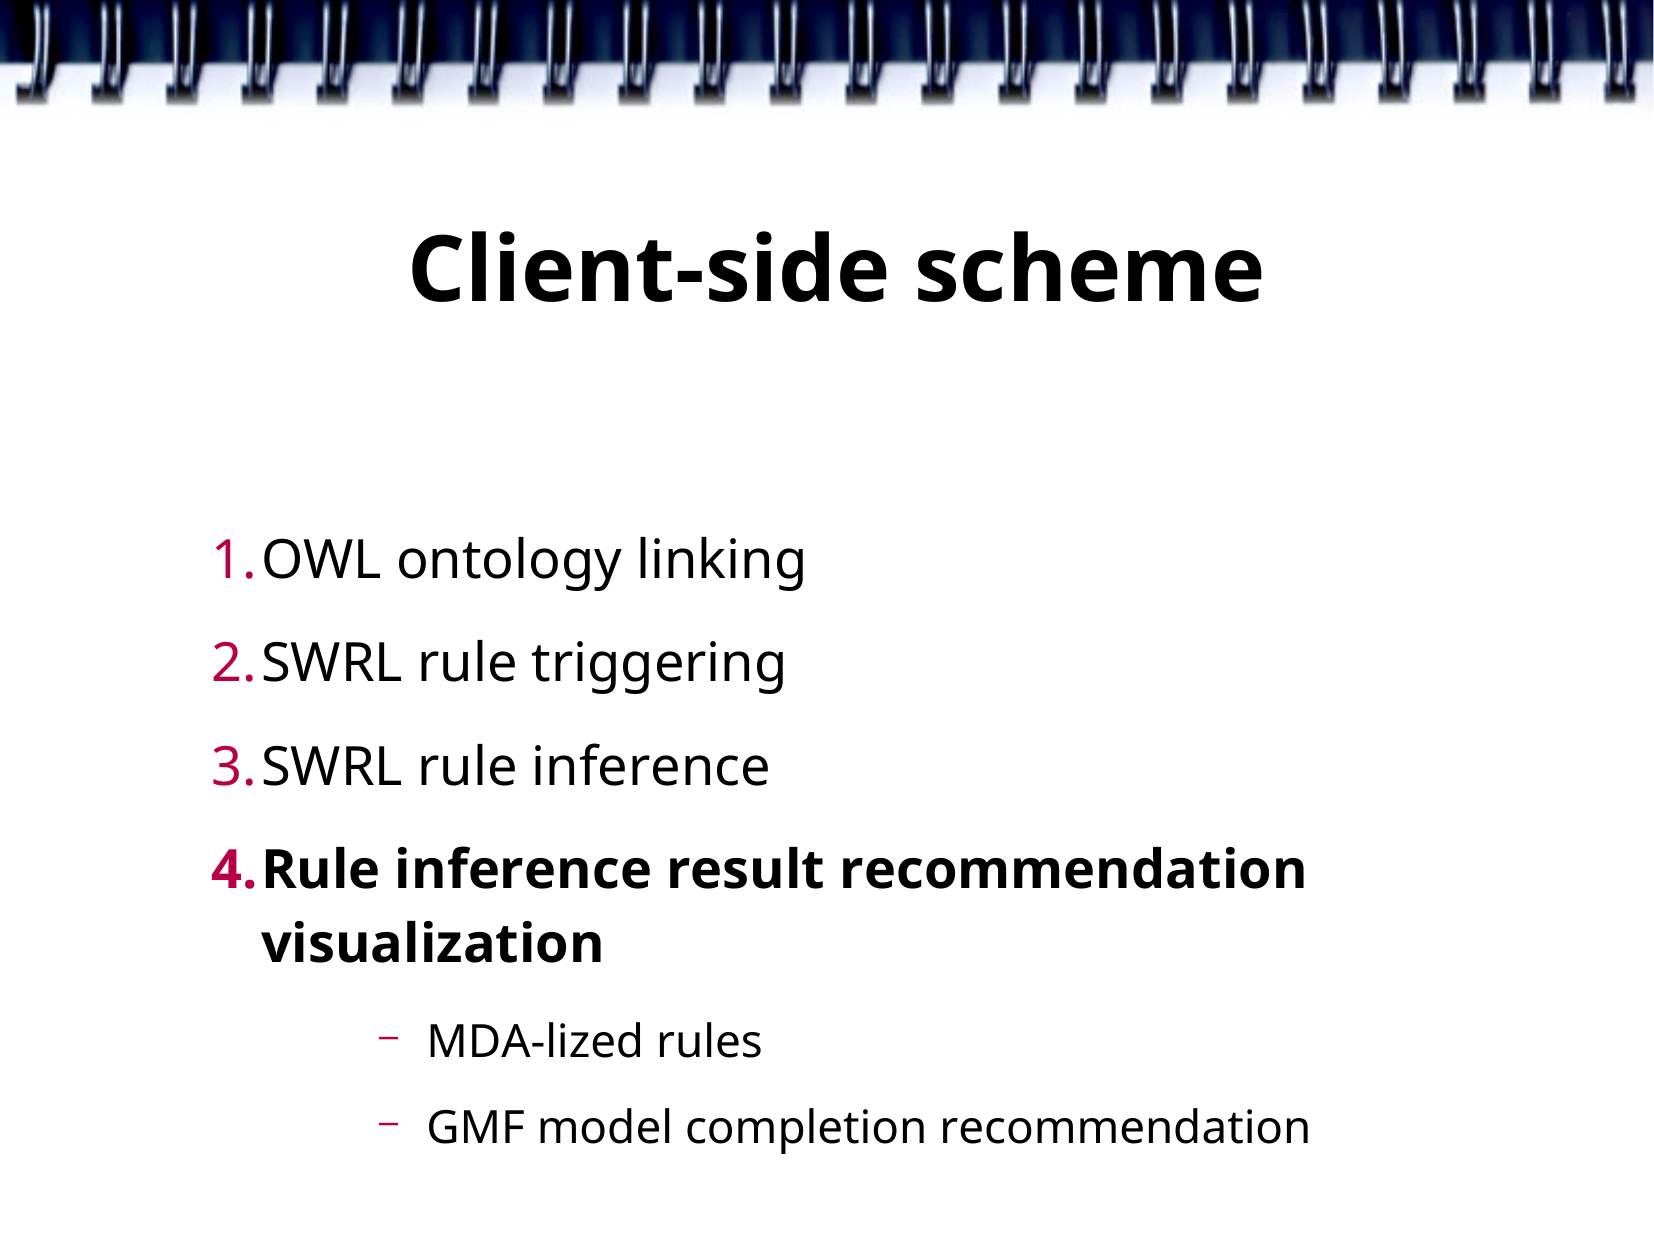

# Client-side scheme
OWL ontology linking
SWRL rule triggering
SWRL rule inference
Rule inference result recommendation visualization
MDA-lized rules
GMF model completion recommendation